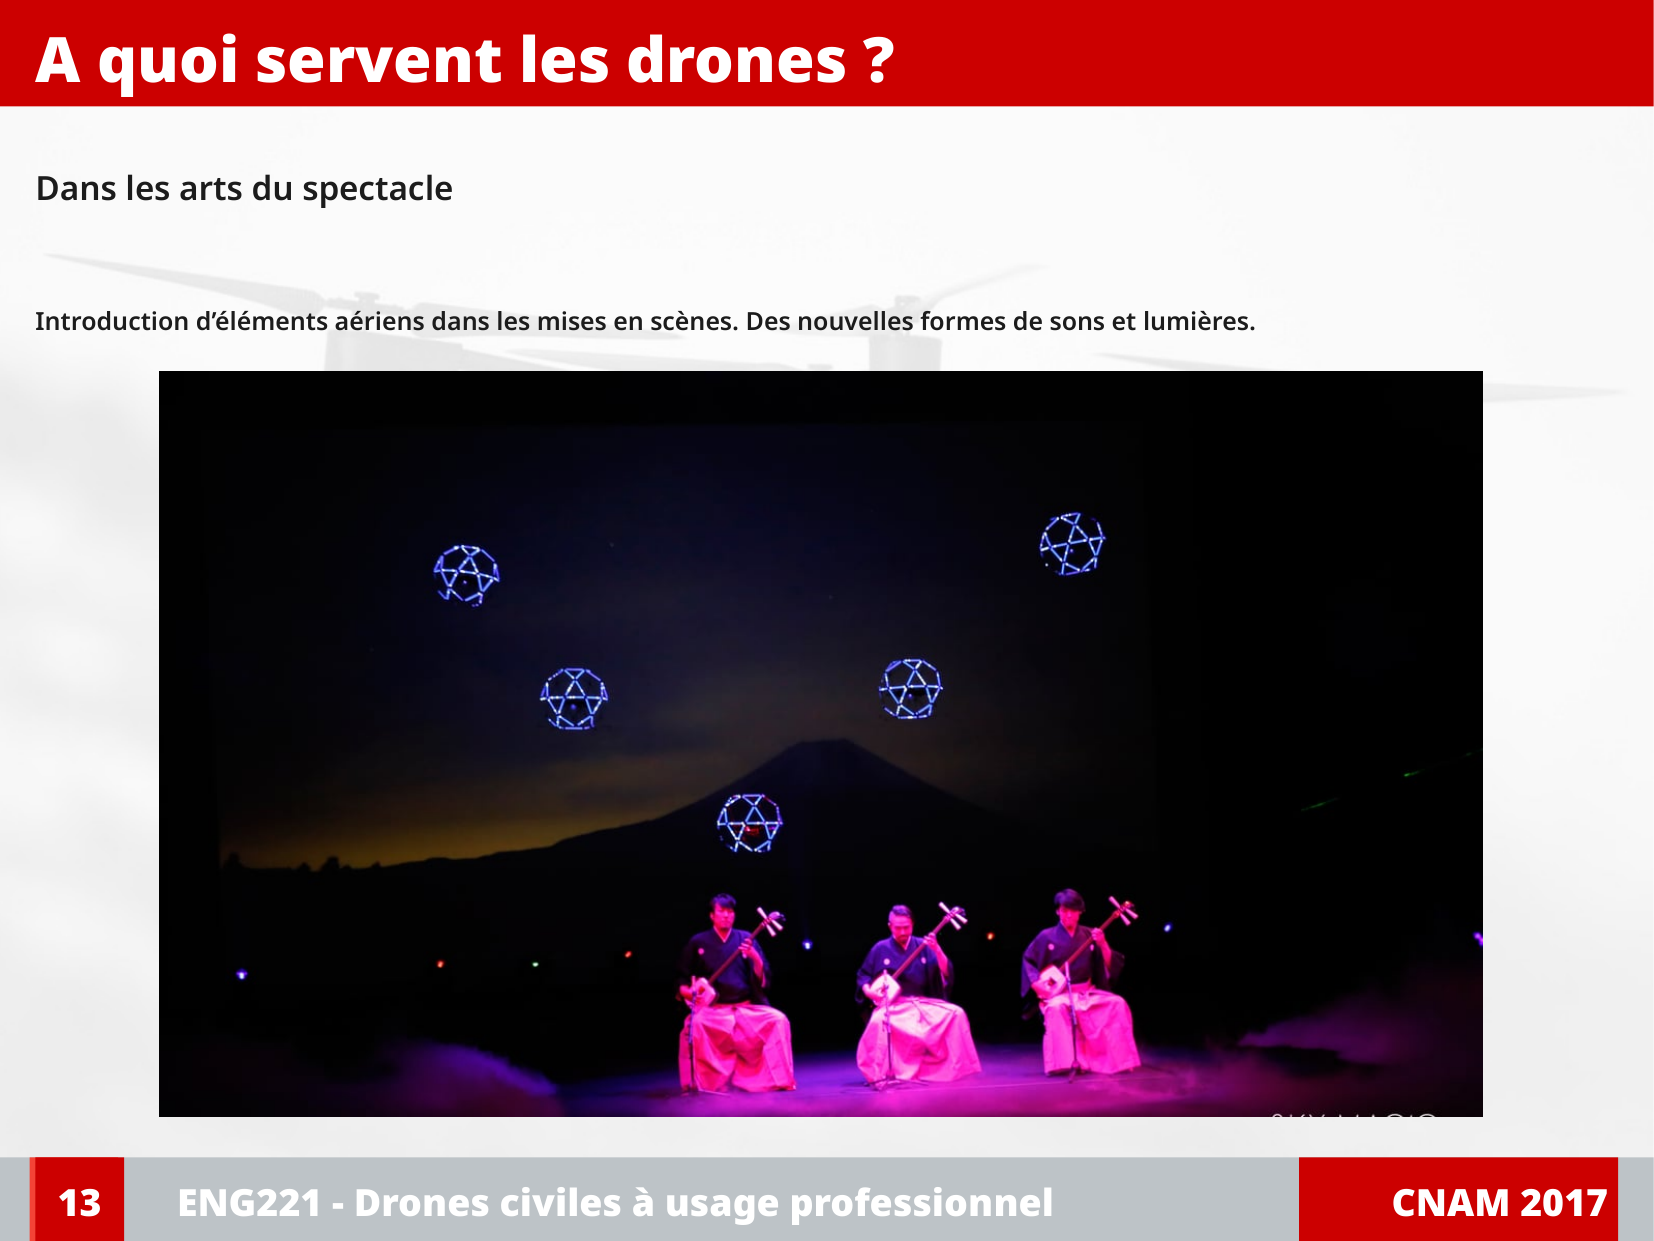

# A quoi servent les drones ?
Dans les arts du spectacle
Introduction d’éléments aériens dans les mises en scènes. Des nouvelles formes de sons et lumières.
13
ENG221 - Drones civiles à usage professionnel